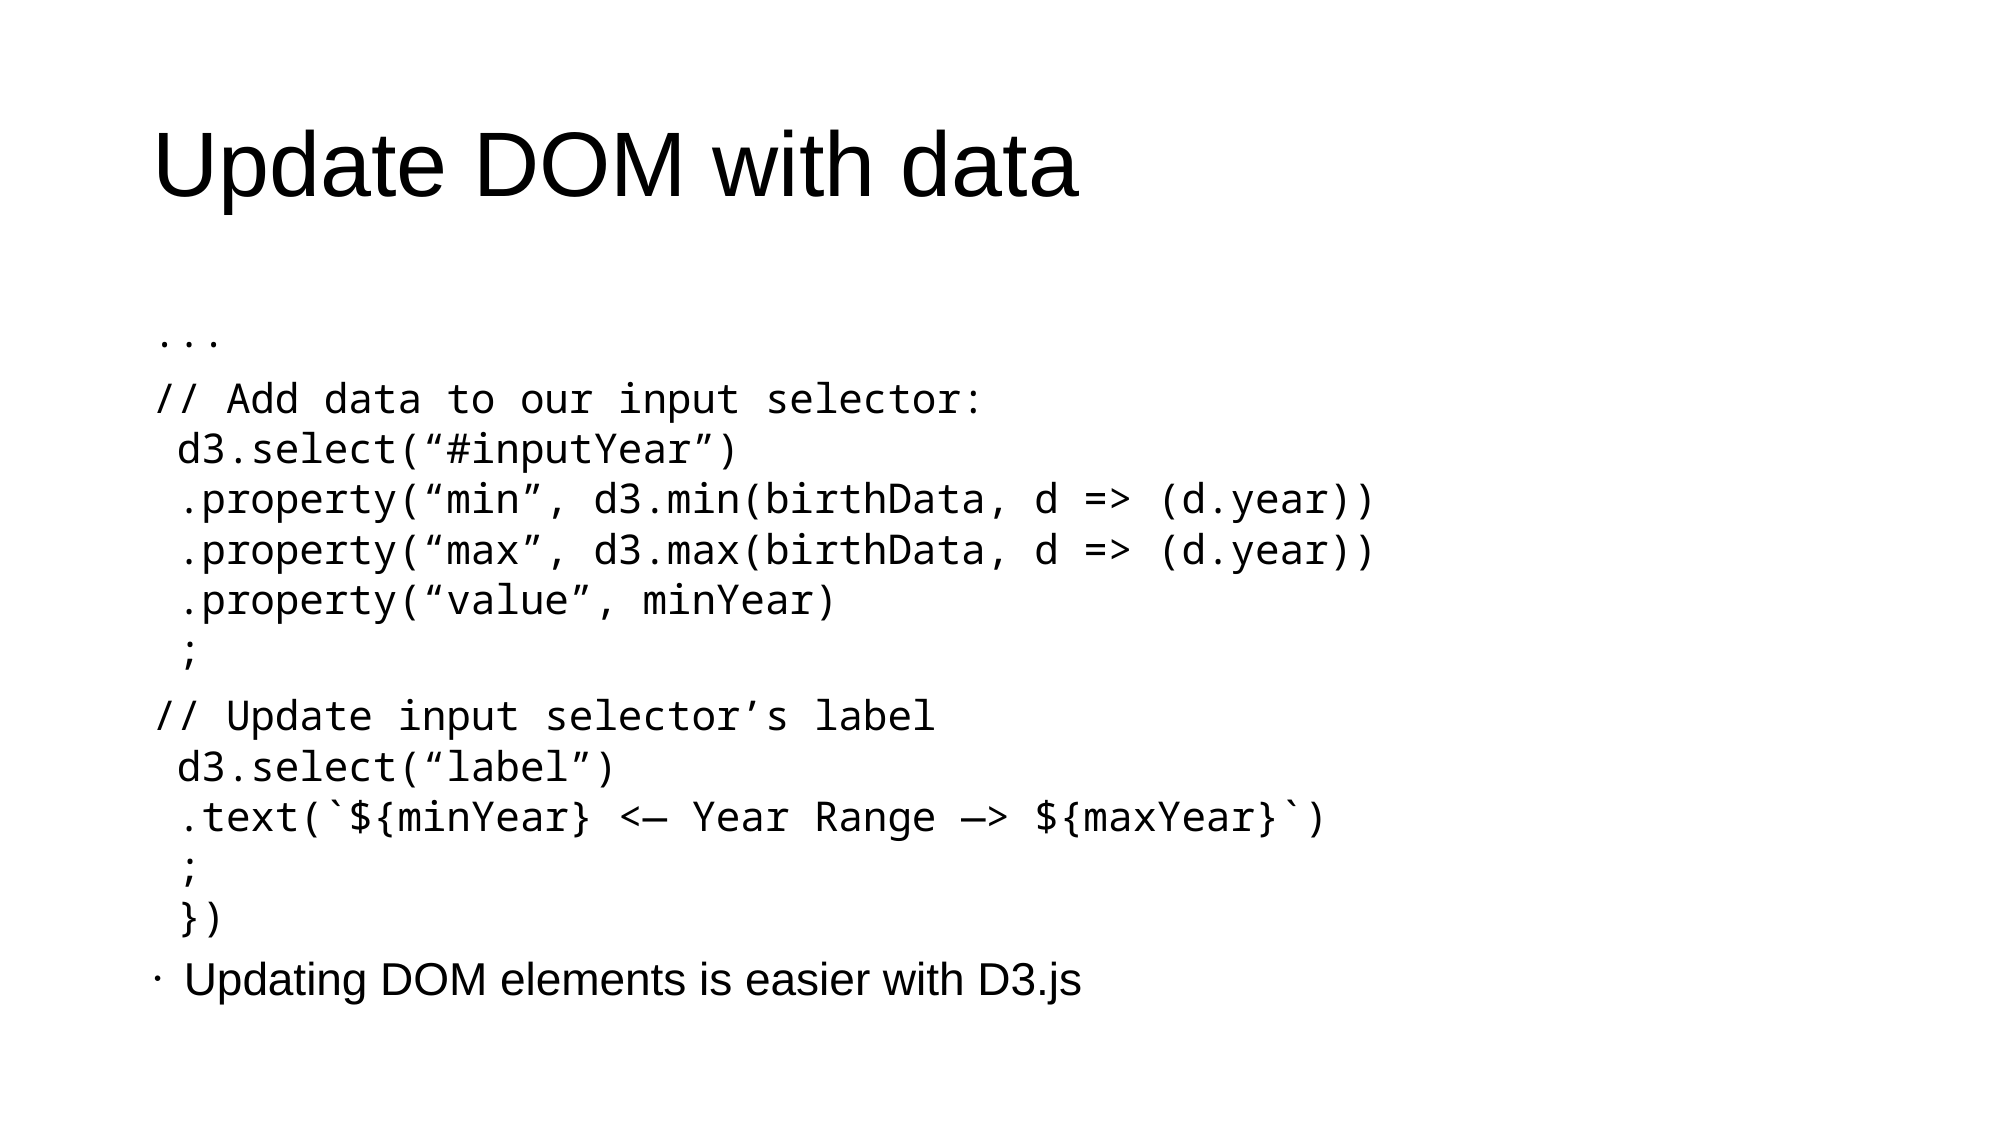

# Update DOM with data
...
// Add data to our input selector:
 d3.select(“#inputYear”)
 .property(“min”, d3.min(birthData, d => (d.year))
 .property(“max”, d3.max(birthData, d => (d.year))
 .property(“value”, minYear)
 ;
// Update input selector’s label
 d3.select(“label”)
 .text(`${minYear} <— Year Range —> ${maxYear}`)
 ;
 })
Updating DOM elements is easier with D3.js